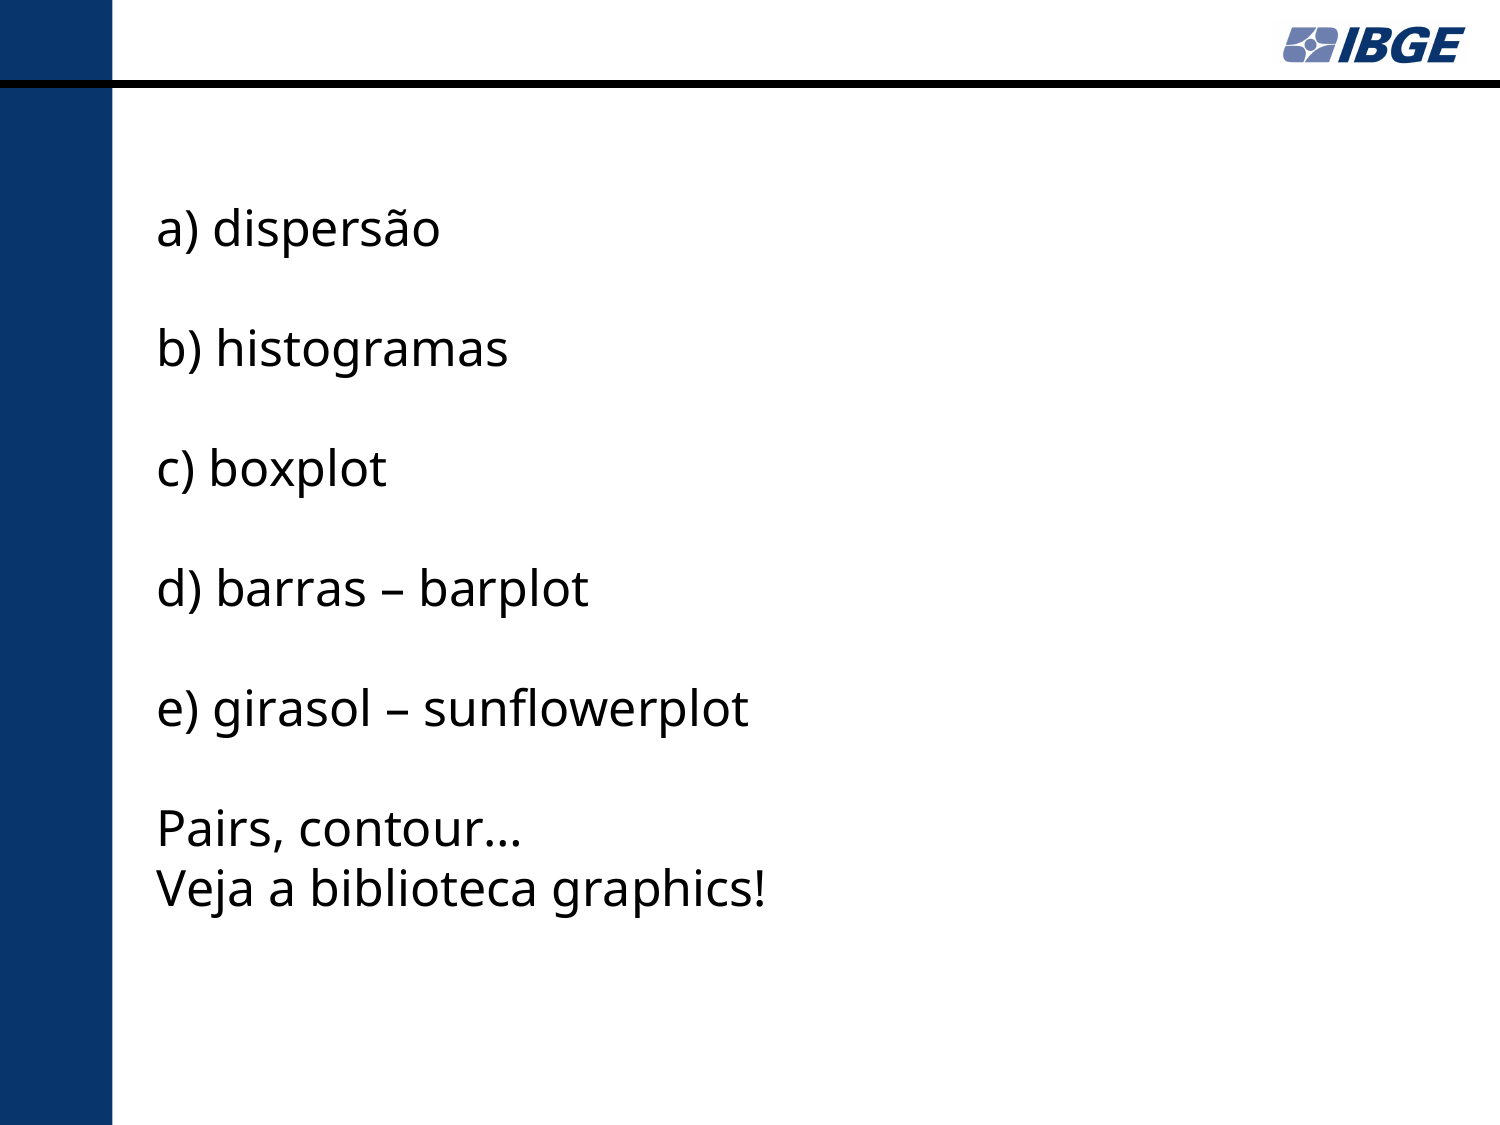

a) dispersão
b) histogramas
c) boxplot
d) barras – barplot
e) girasol – sunflowerplot
Pairs, contour…
Veja a biblioteca graphics!